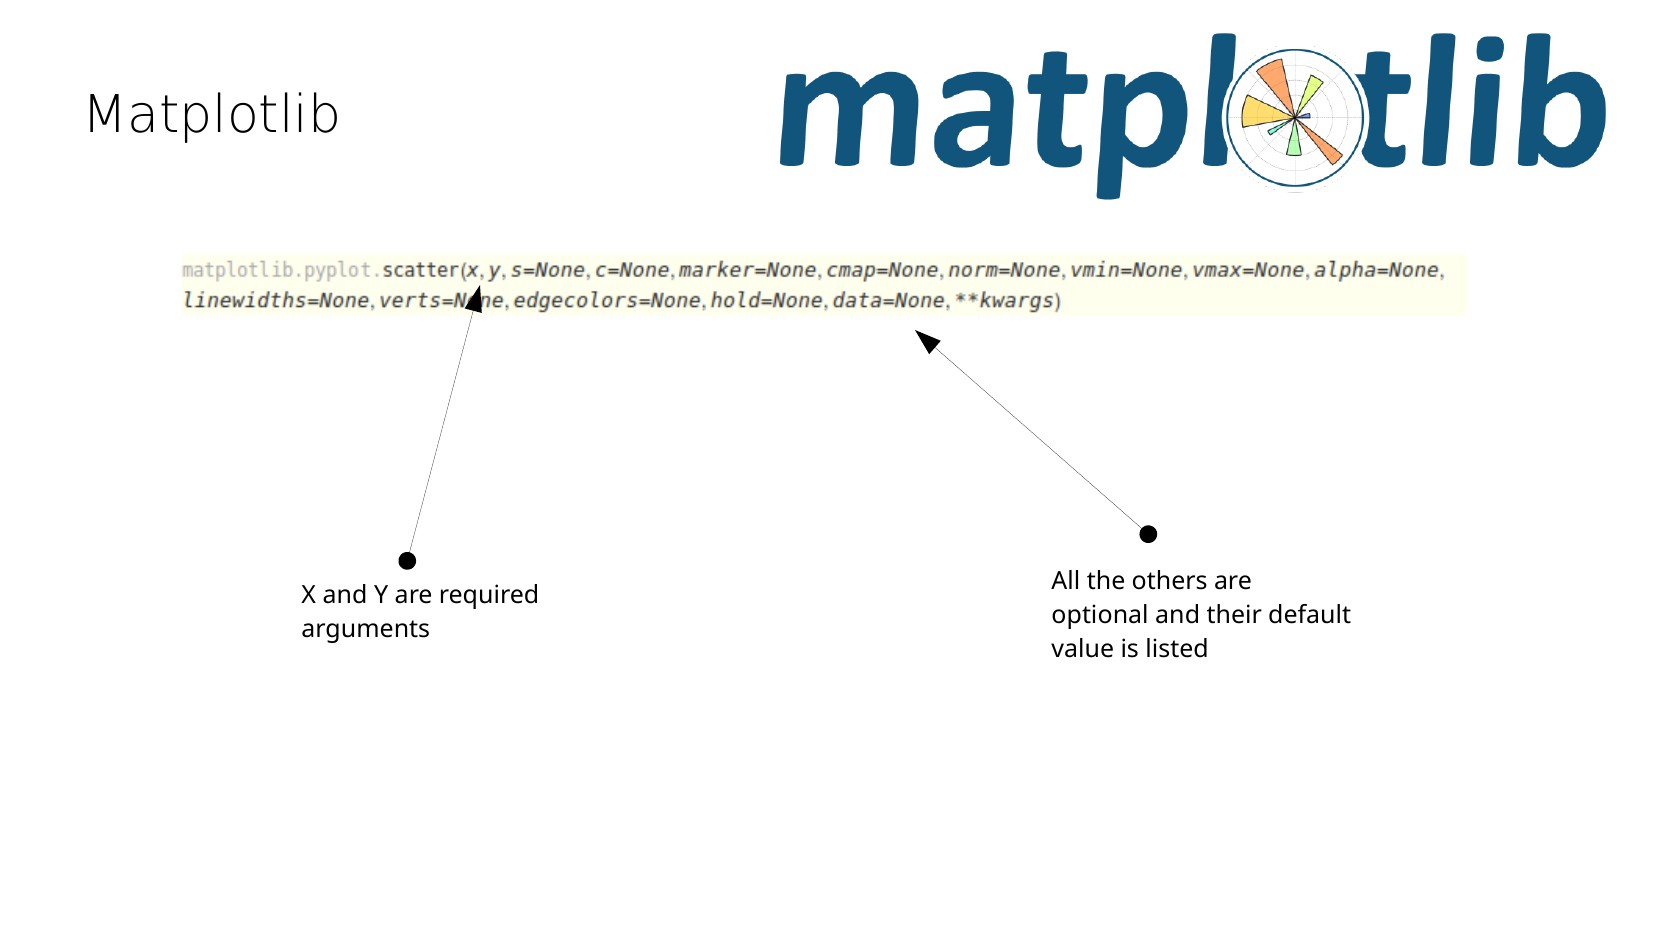

# Matplotlib
All the others are optional and their default value is listed
X and Y are required arguments